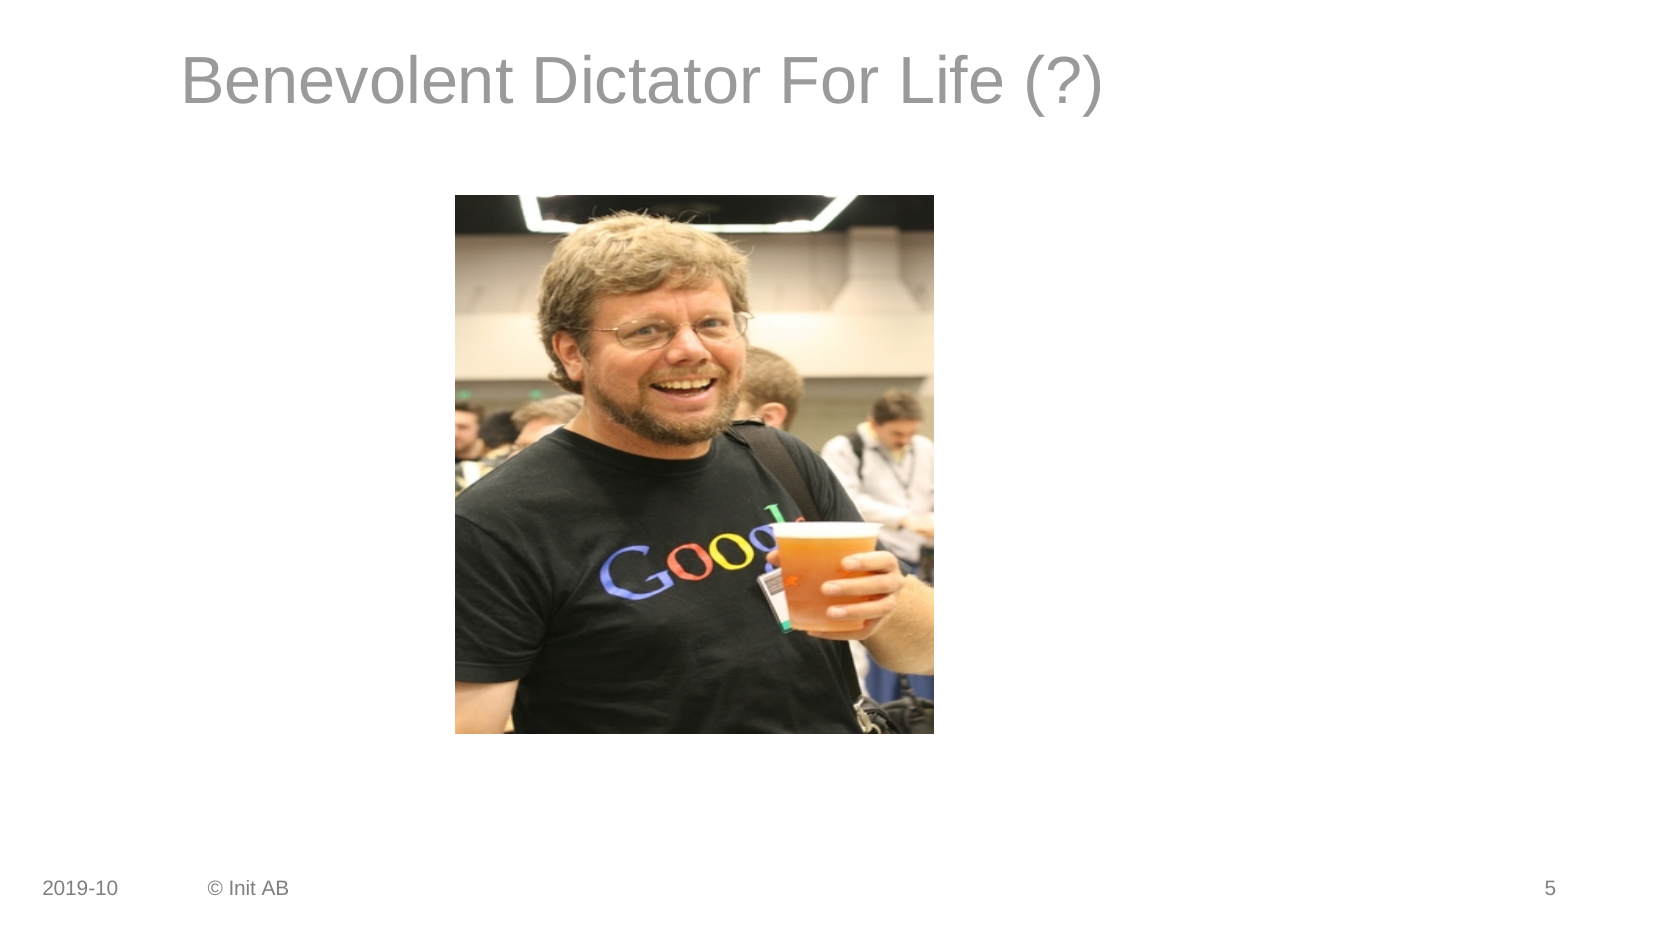

Benevolent Dictator For Life (?)
2019-10
© Init AB